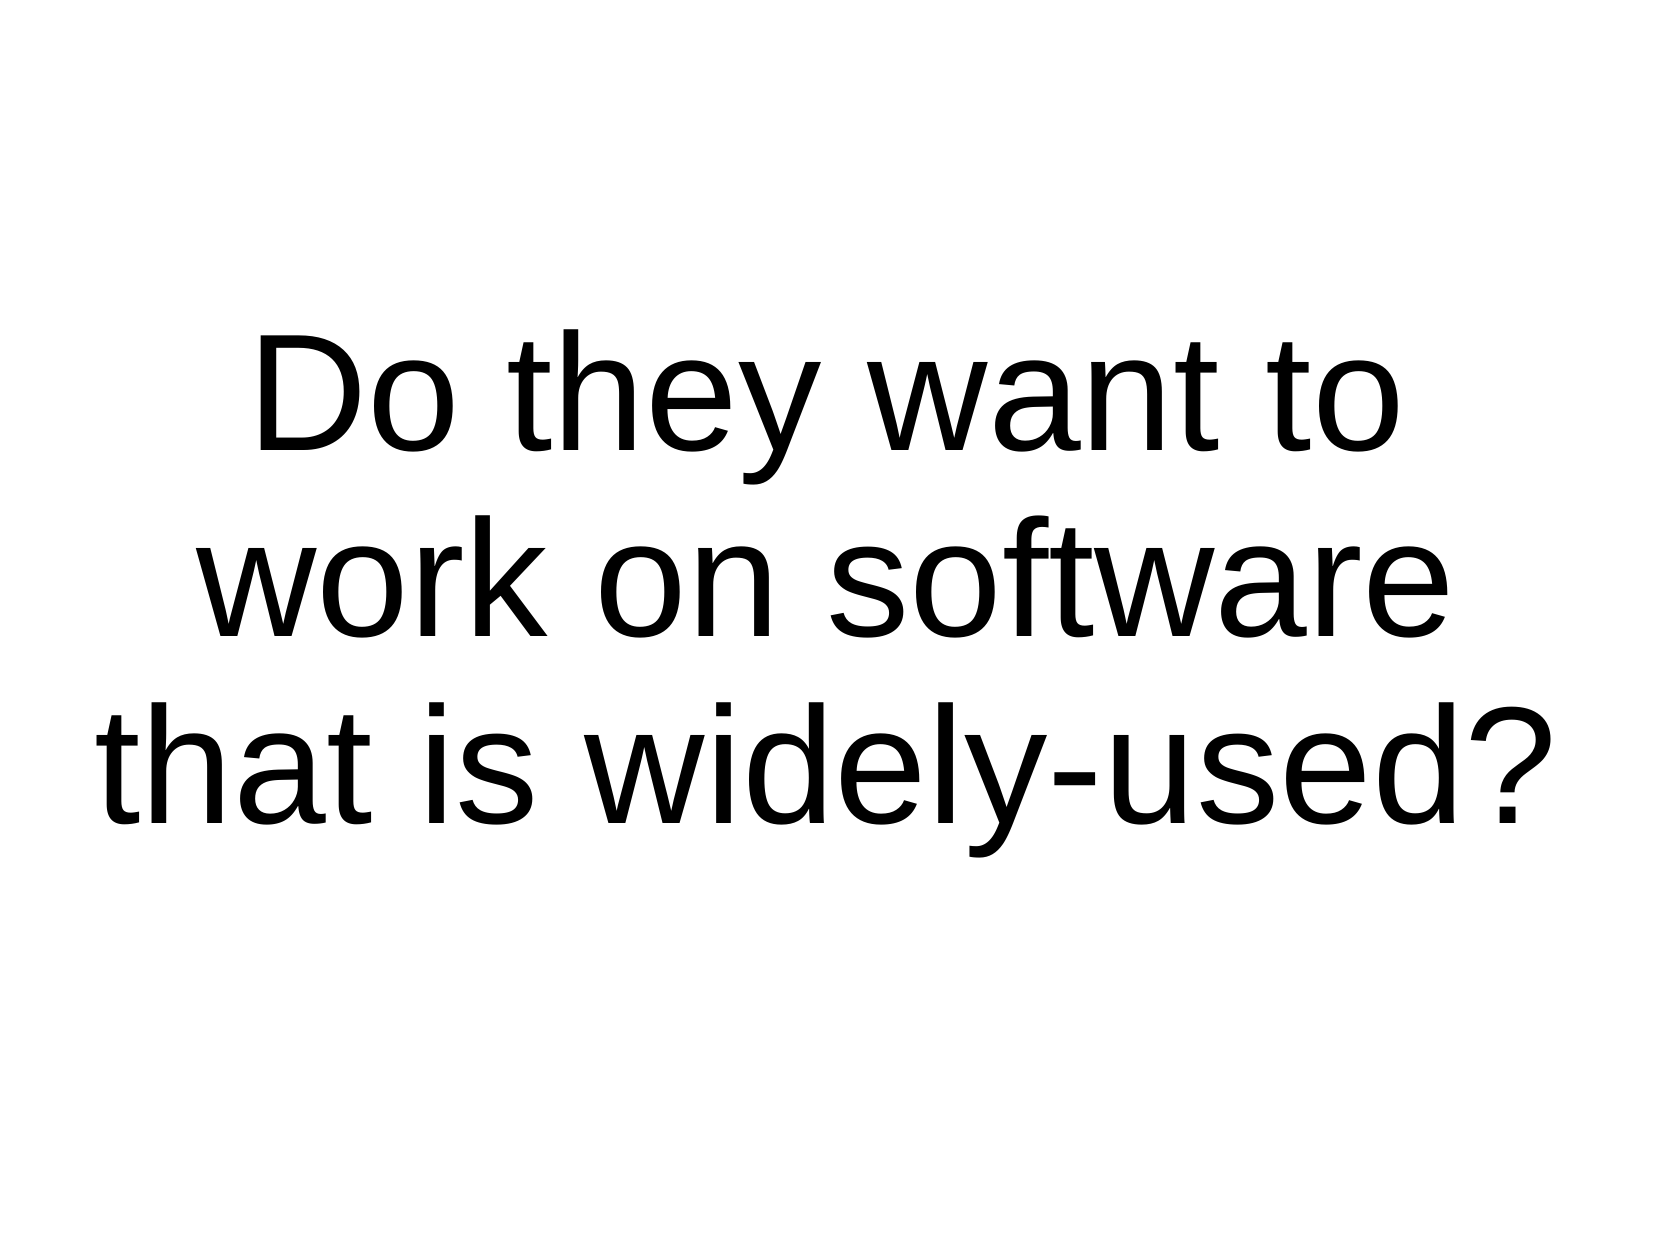

# Do they want to
work on software that is widely-used?